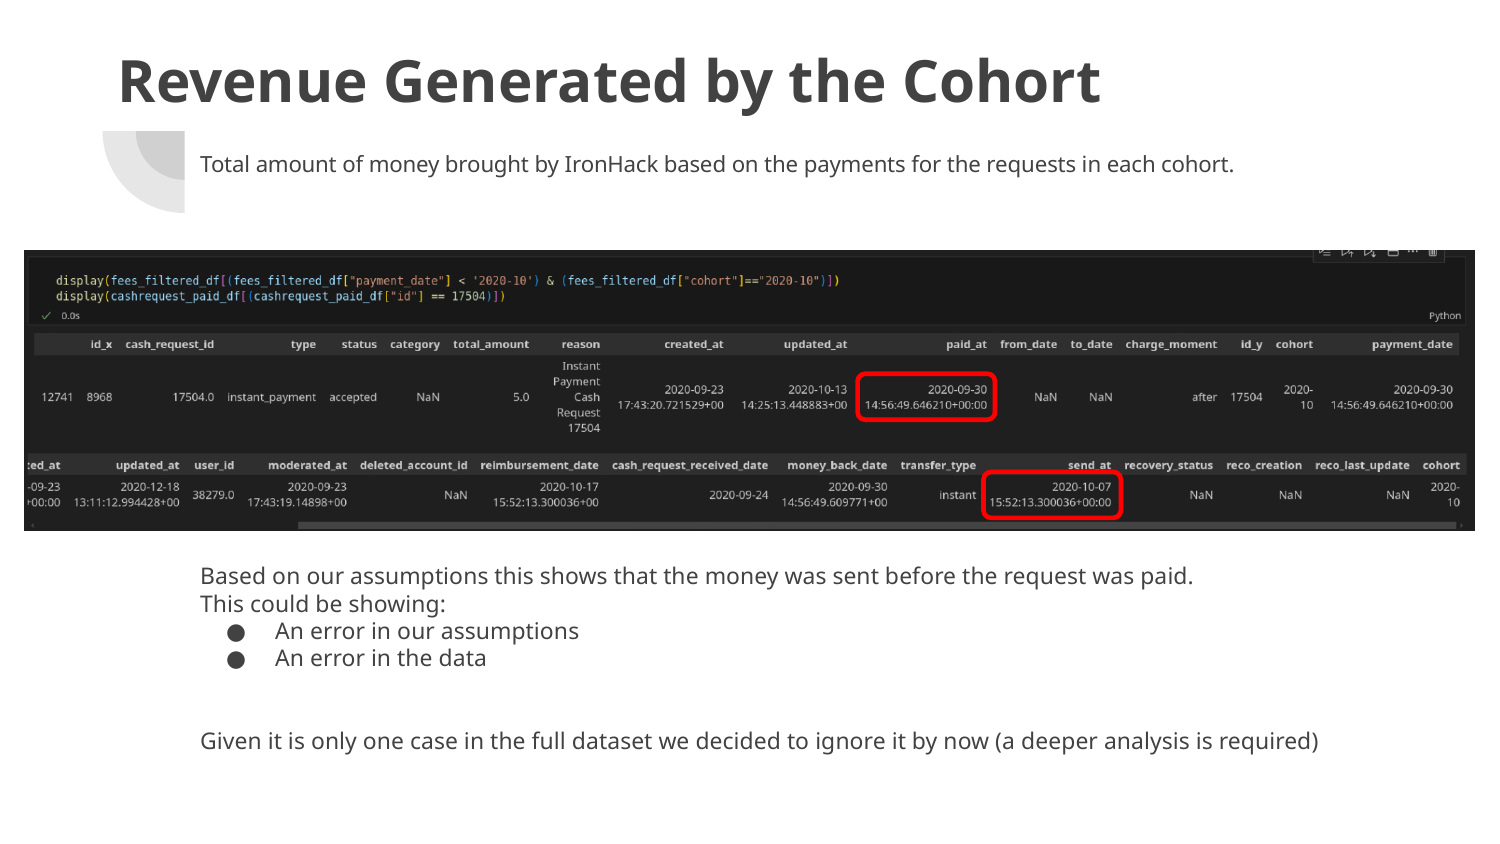

# Revenue Generated by the Cohort
Total amount of money brought by IronHack based on the payments for the requests in each cohort.
Based on our assumptions this shows that the money was sent before the request was paid.
This could be showing:
An error in our assumptions
An error in the data
Given it is only one case in the full dataset we decided to ignore it by now (a deeper analysis is required)